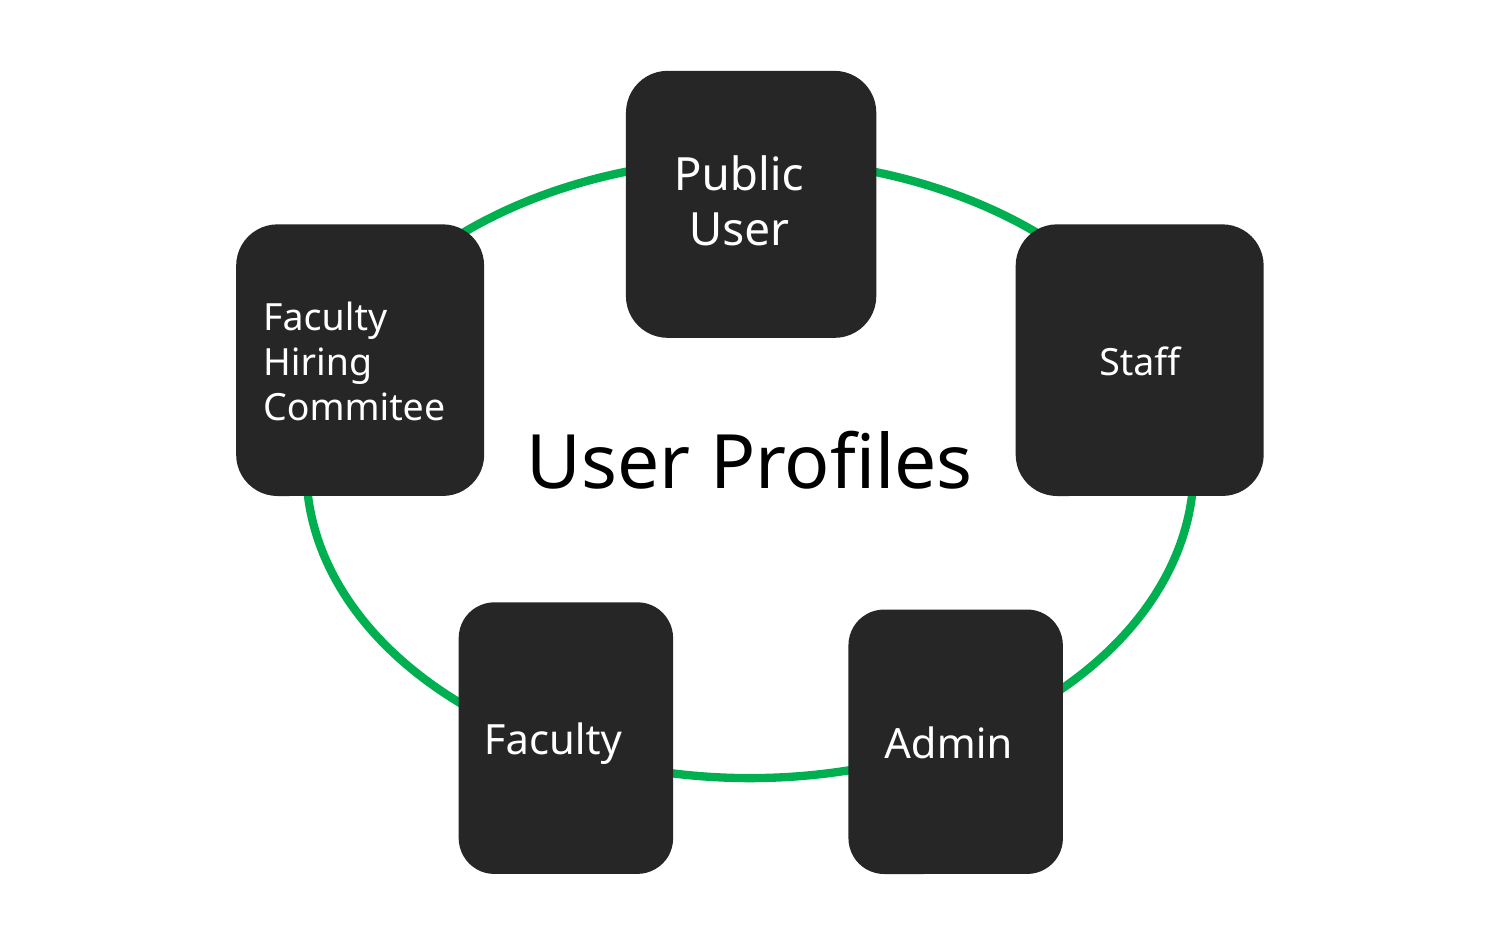

Public
 User
Faculty
Hiring
Commitee
Staff
User Profiles
Faculty
 Admin